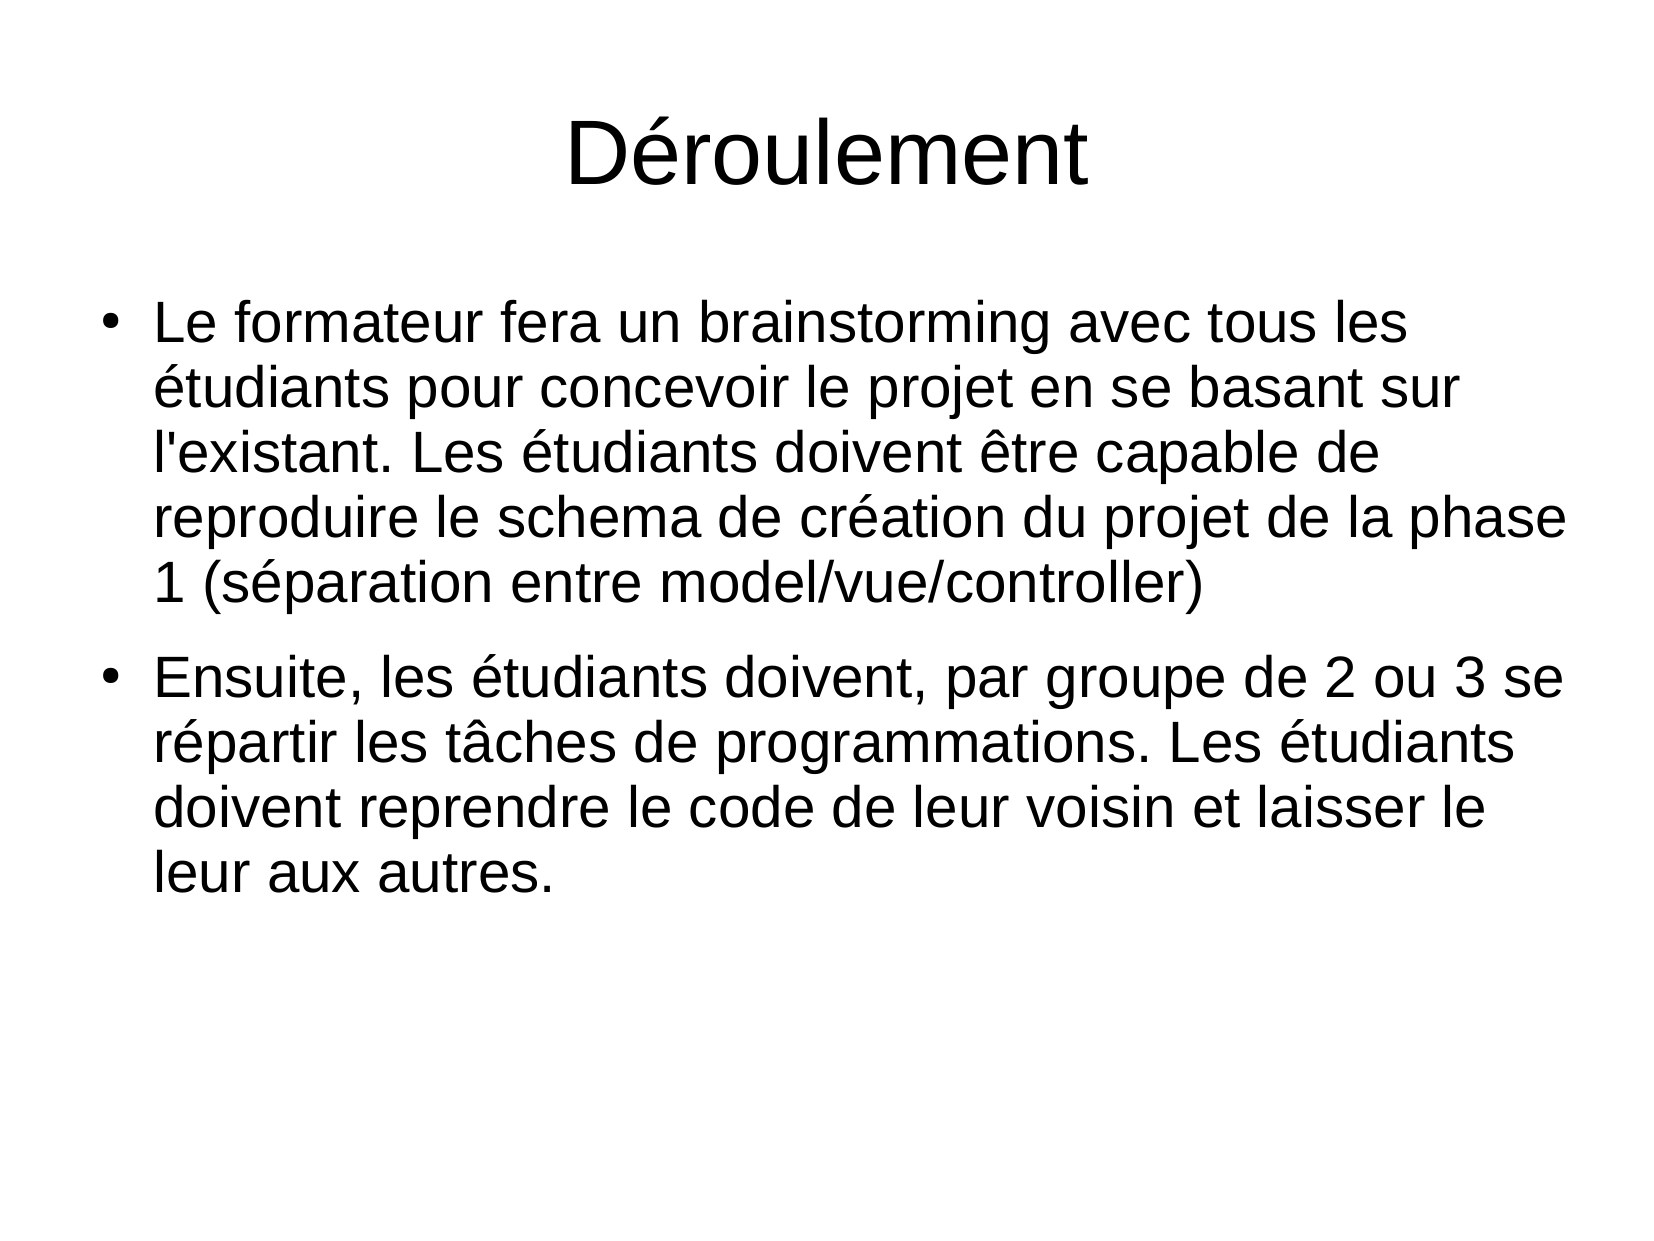

# Déroulement
Le formateur fera un brainstorming avec tous les étudiants pour concevoir le projet en se basant sur l'existant. Les étudiants doivent être capable de reproduire le schema de création du projet de la phase 1 (séparation entre model/vue/controller)
Ensuite, les étudiants doivent, par groupe de 2 ou 3 se répartir les tâches de programmations. Les étudiants doivent reprendre le code de leur voisin et laisser le leur aux autres.